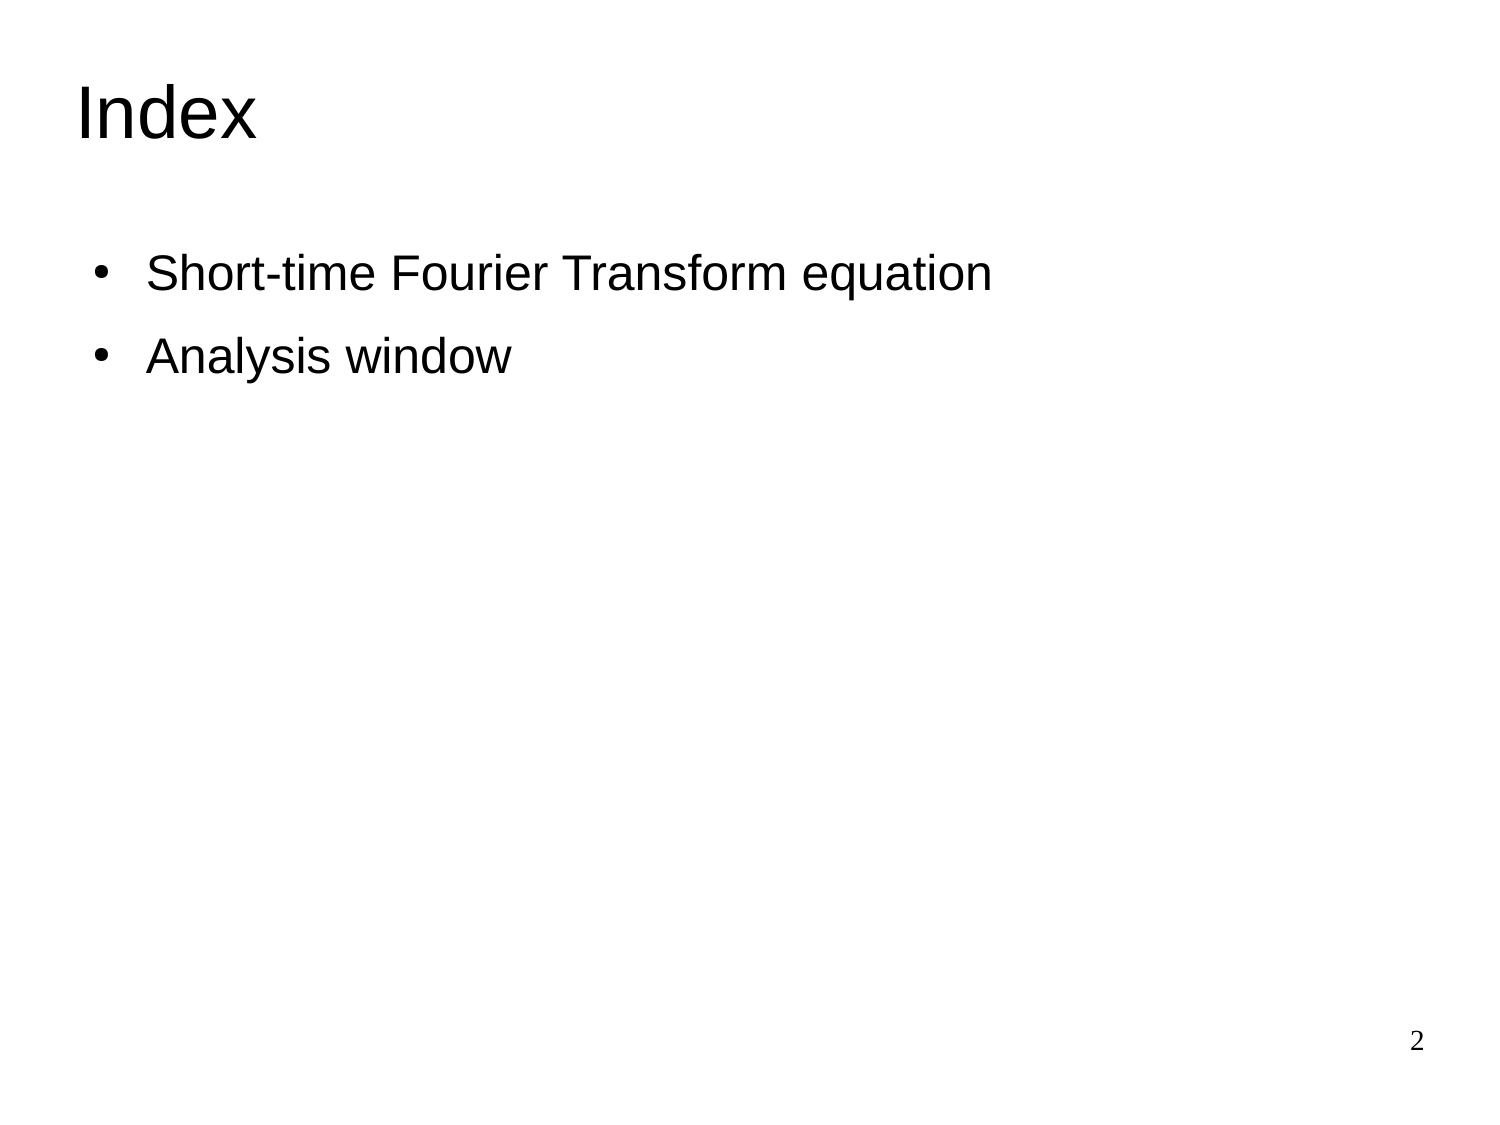

# Index
Short-time Fourier Transform equation
Analysis window
2